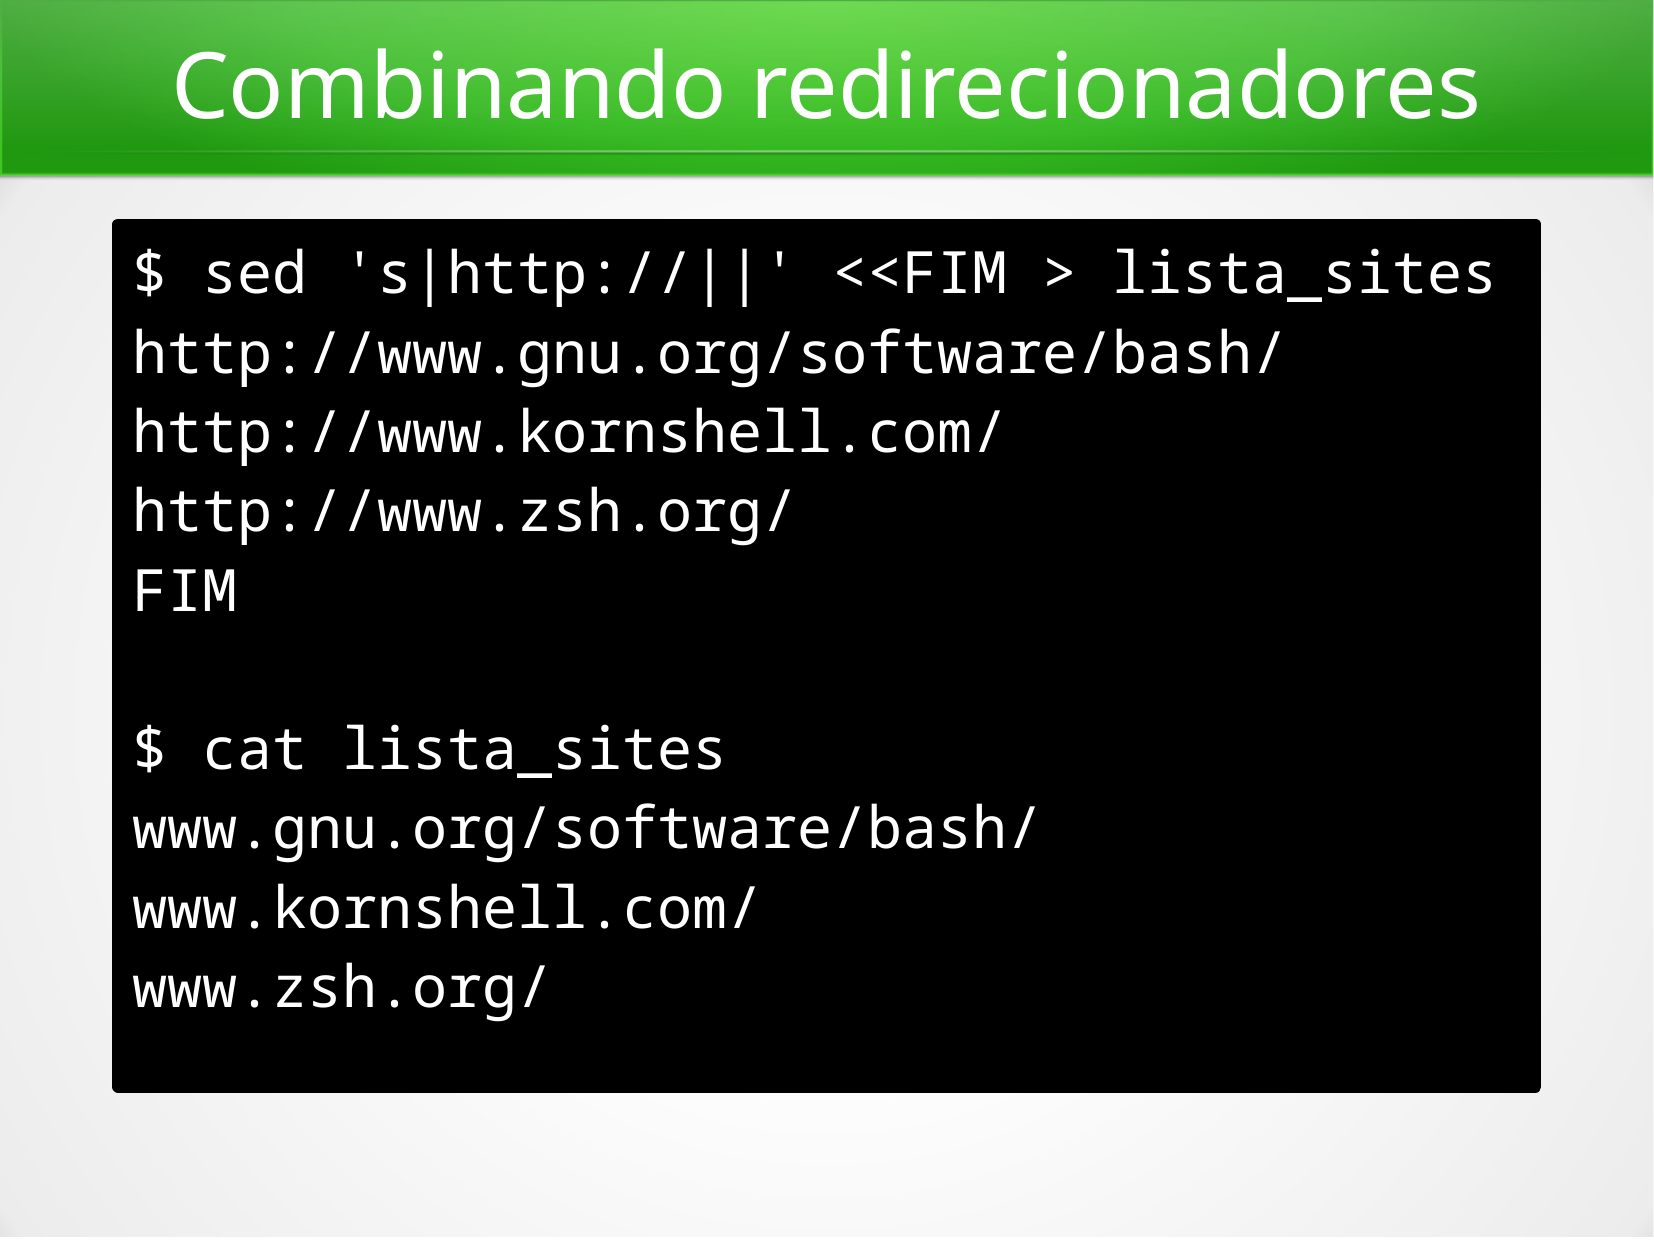

# Combinando redirecionadores
$ sed 's|http://||' <<FIM > lista_sites
http://www.gnu.org/software/bash/
http://www.kornshell.com/
http://www.zsh.org/
FIM
$ cat lista_sites
www.gnu.org/software/bash/
www.kornshell.com/
www.zsh.org/